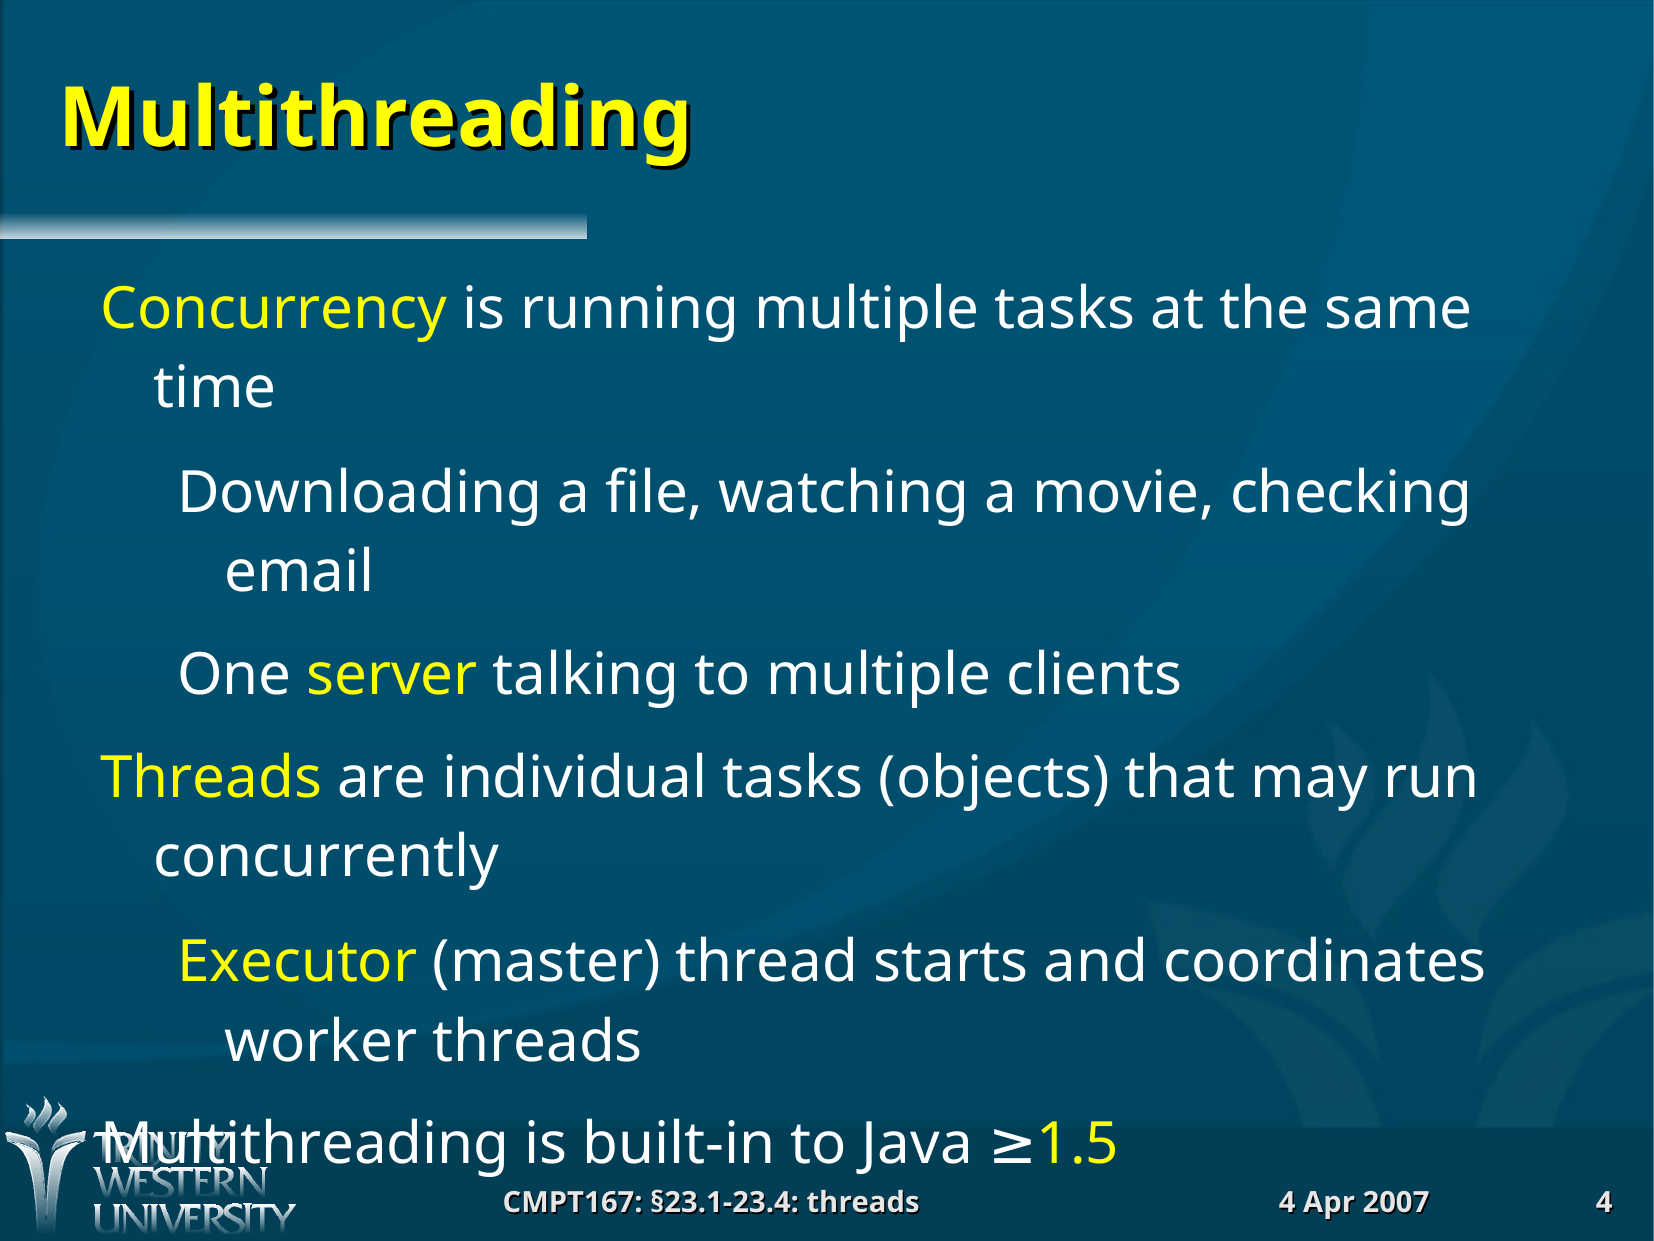

# Multithreading
Concurrency is running multiple tasks at the same time
Downloading a file, watching a movie, checking email
One server talking to multiple clients
Threads are individual tasks (objects) that may run concurrently
Executor (master) thread starts and coordinates worker threads
Multithreading is built-in to Java ≥1.5
CMPT167: §23.1-23.4: threads
4 Apr 2007
4